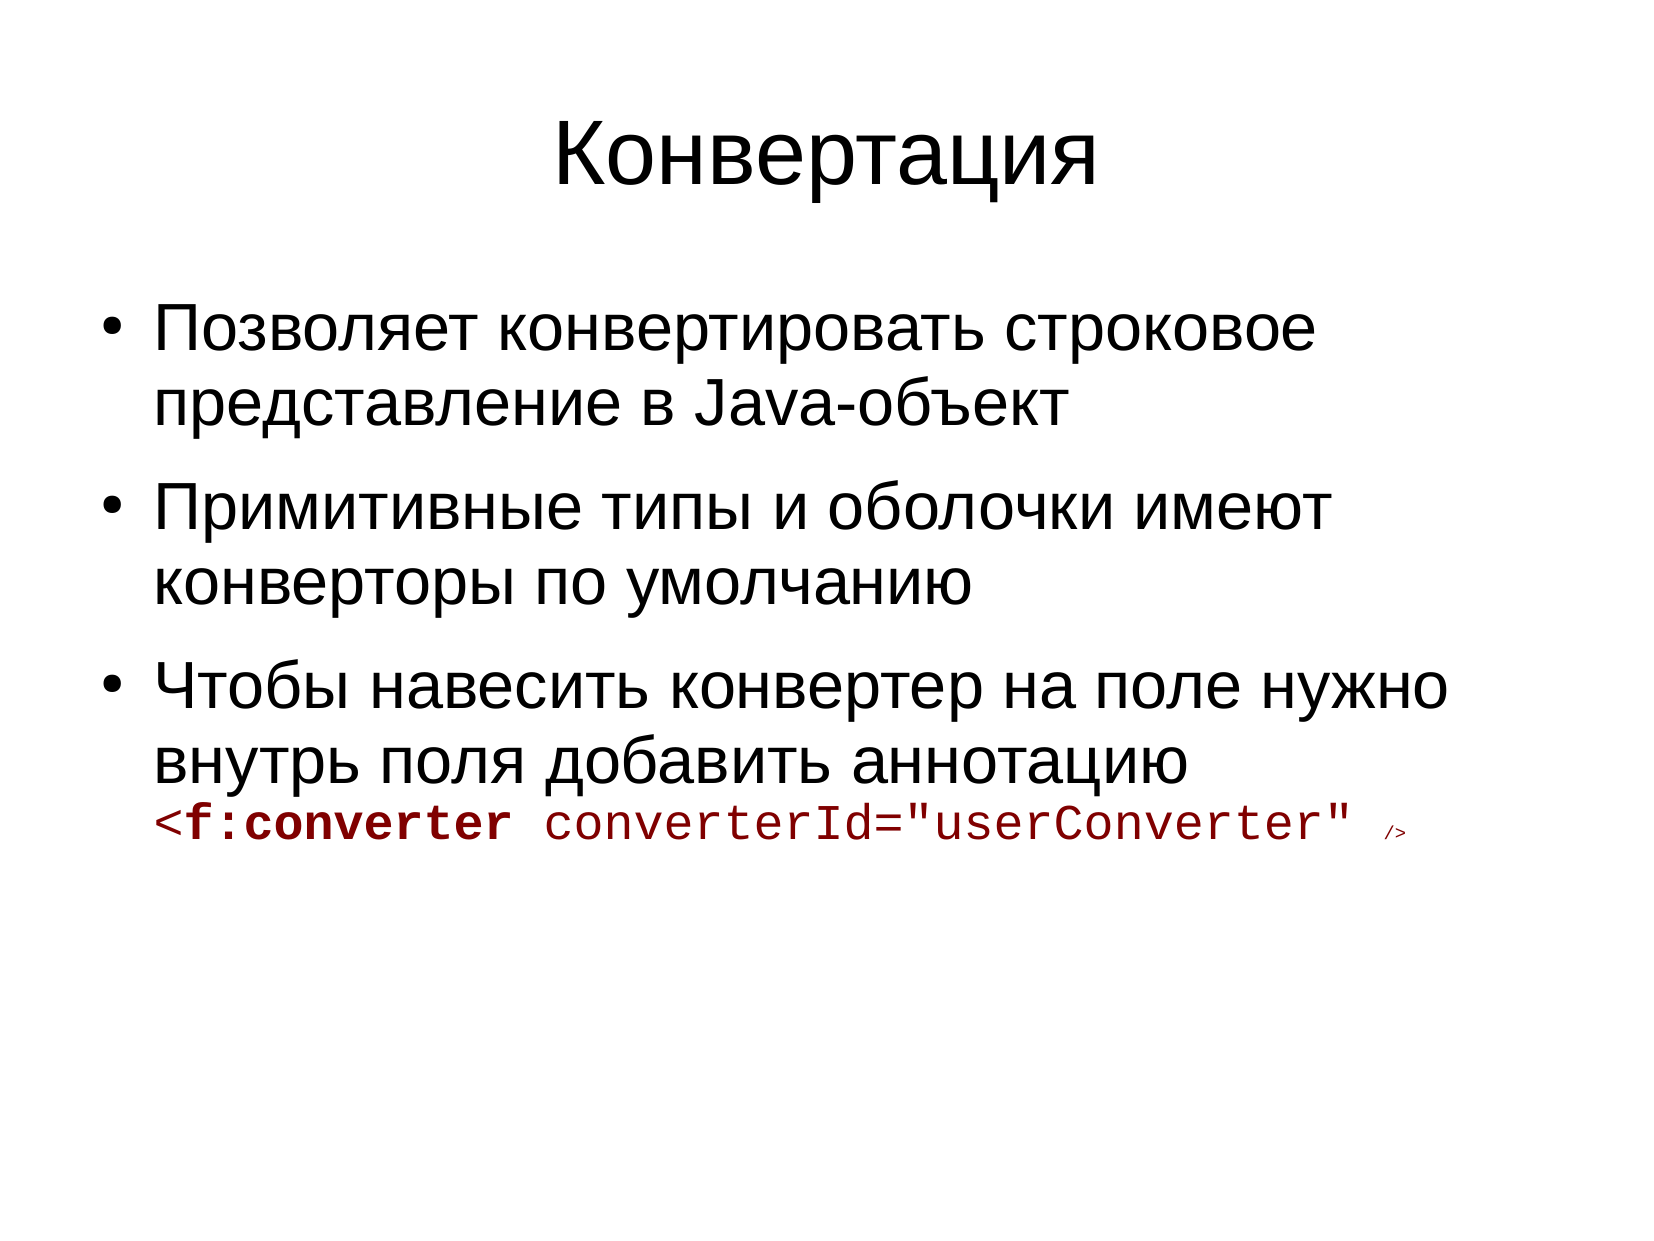

# Конвертация
Позволяет конвертировать строковое представление в Java-объект
Примитивные типы и оболочки имеют конверторы по умолчанию
Чтобы навесить конвертер на поле нужно внутрь поля добавить аннотацию
<f:converter converterId="userConverter" />